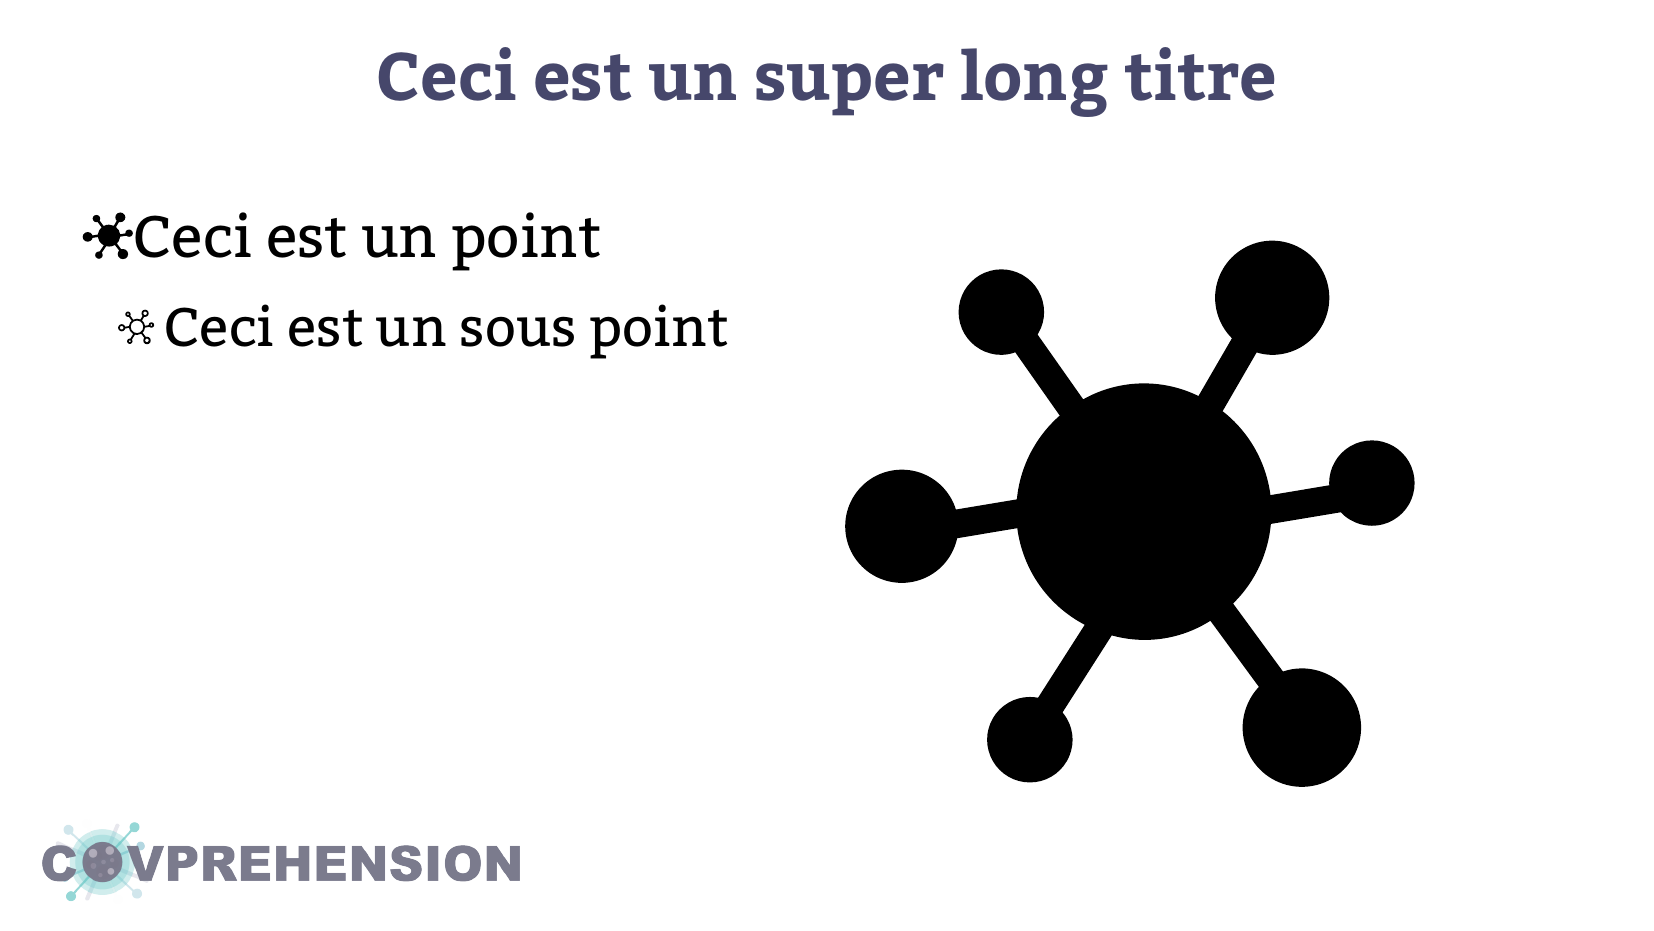

# Ceci est un super long titre
Ceci est un point
Ceci est un sous point